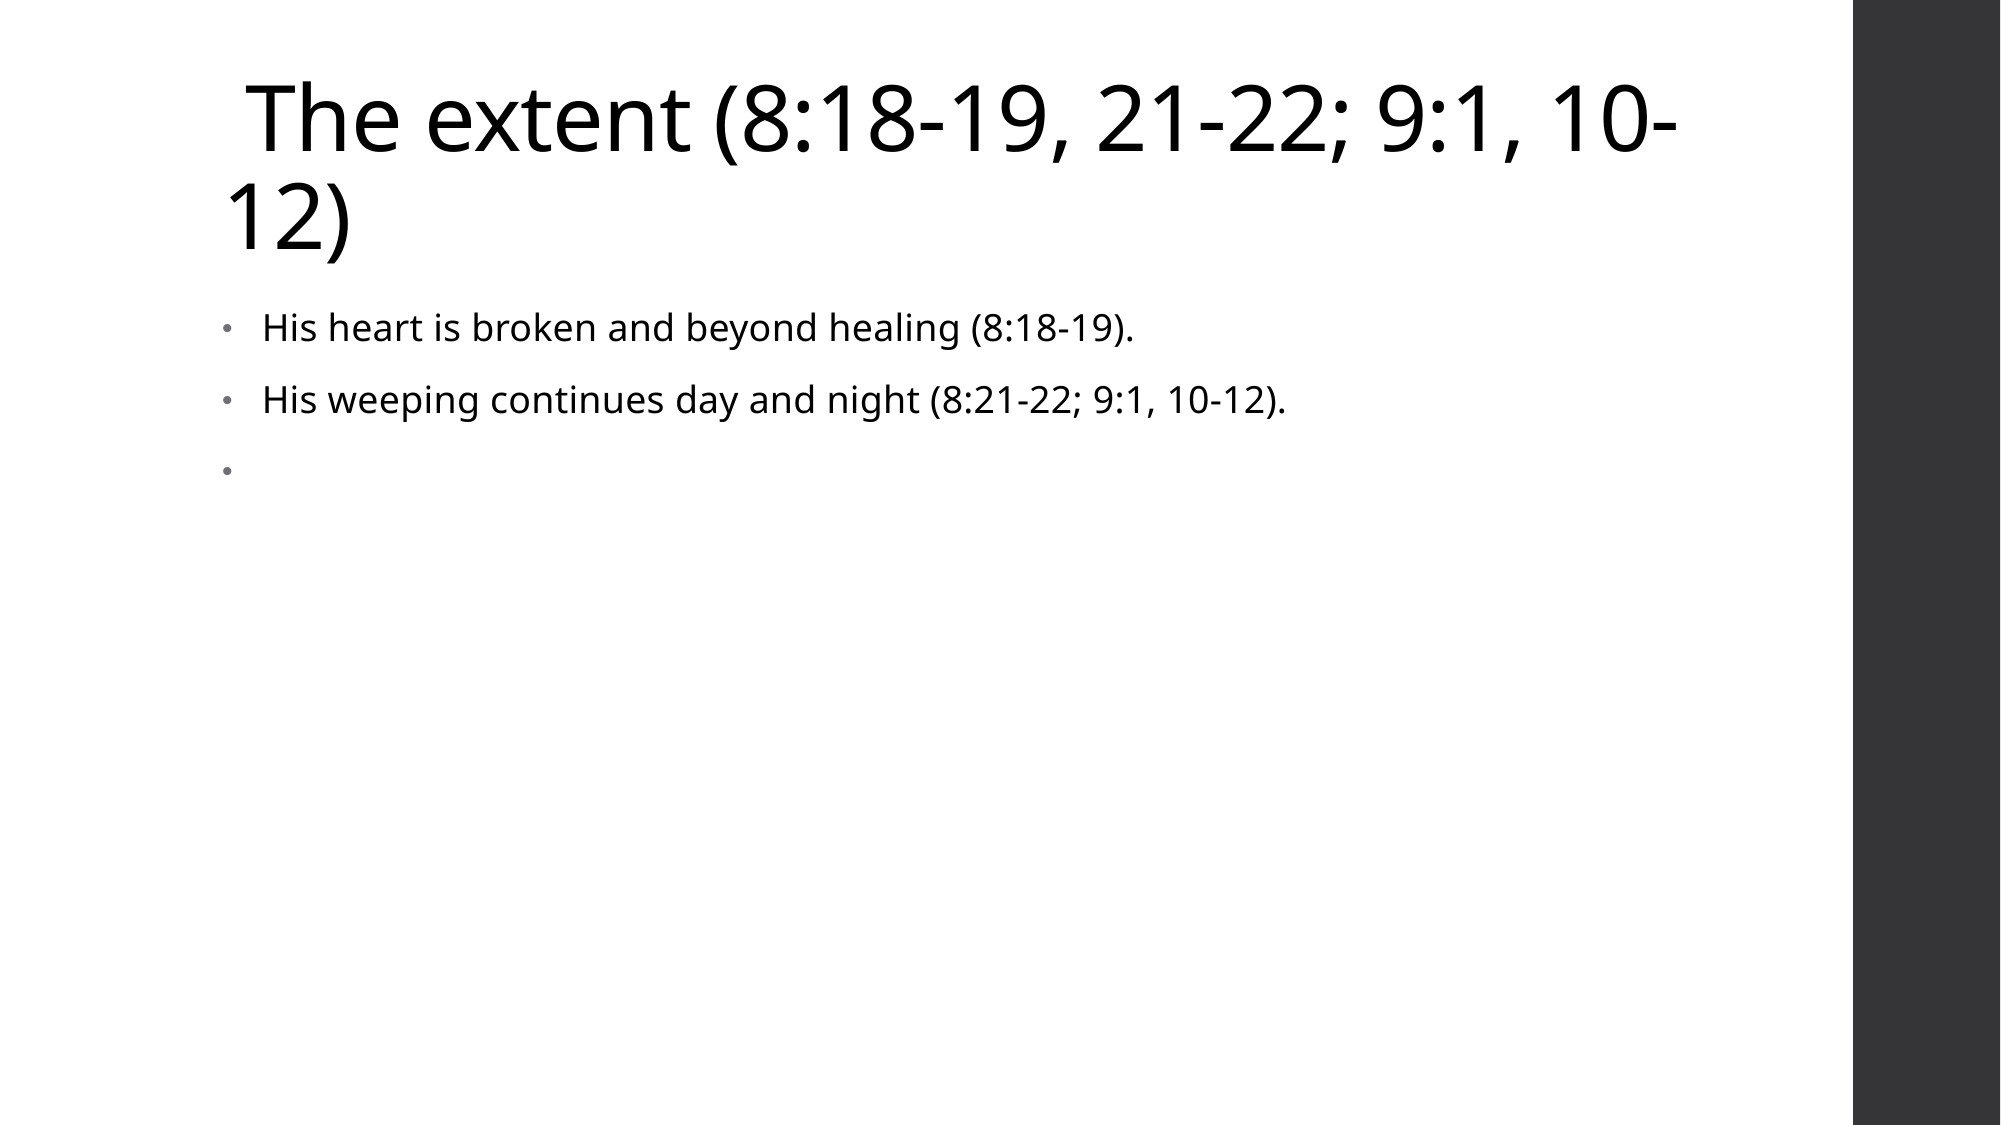

# The extent (8:18-19, 21-22; 9:1, 10-12)
 His heart is broken and beyond healing (8:18-19).
 His weeping continues day and night (8:21-22; 9:1, 10-12).